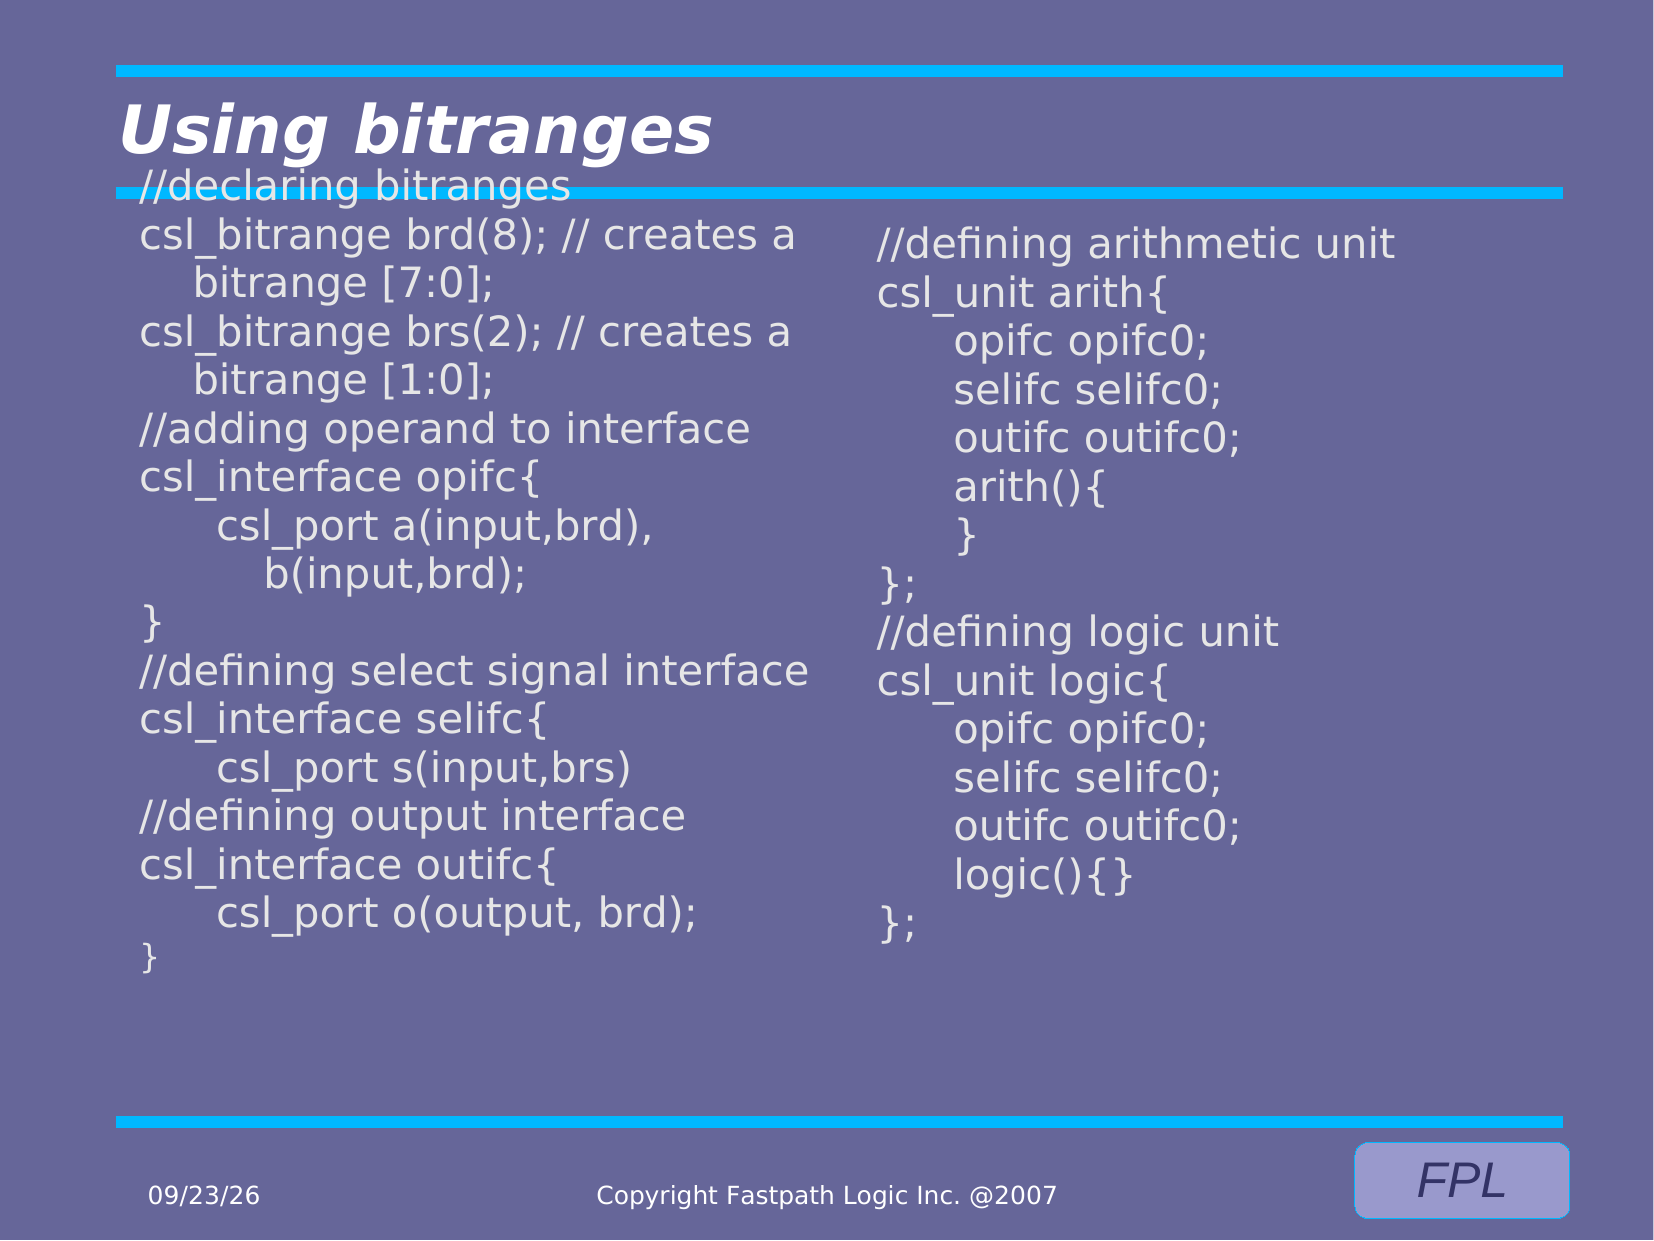

//declaring bitranges
csl_bitrange brd(8); // creates a bitrange [7:0];
csl_bitrange brs(2); // creates a bitrange [1:0];
//adding operand to interface
csl_interface opifc{
csl_port a(input,brd), b(input,brd);
}
//defining select signal interface
csl_interface selifc{
csl_port s(input,brs)
//defining output interface
csl_interface outifc{
csl_port o(output, brd);
}
# Using bitranges
//defining arithmetic unit
csl_unit arith{
opifc opifc0;
selifc selifc0;
outifc outifc0;
arith(){
}
};
//defining logic unit
csl_unit logic{
opifc opifc0;
selifc selifc0;
outifc outifc0;
logic(){}
};
Copyright Fastpath Logic Inc. @2007